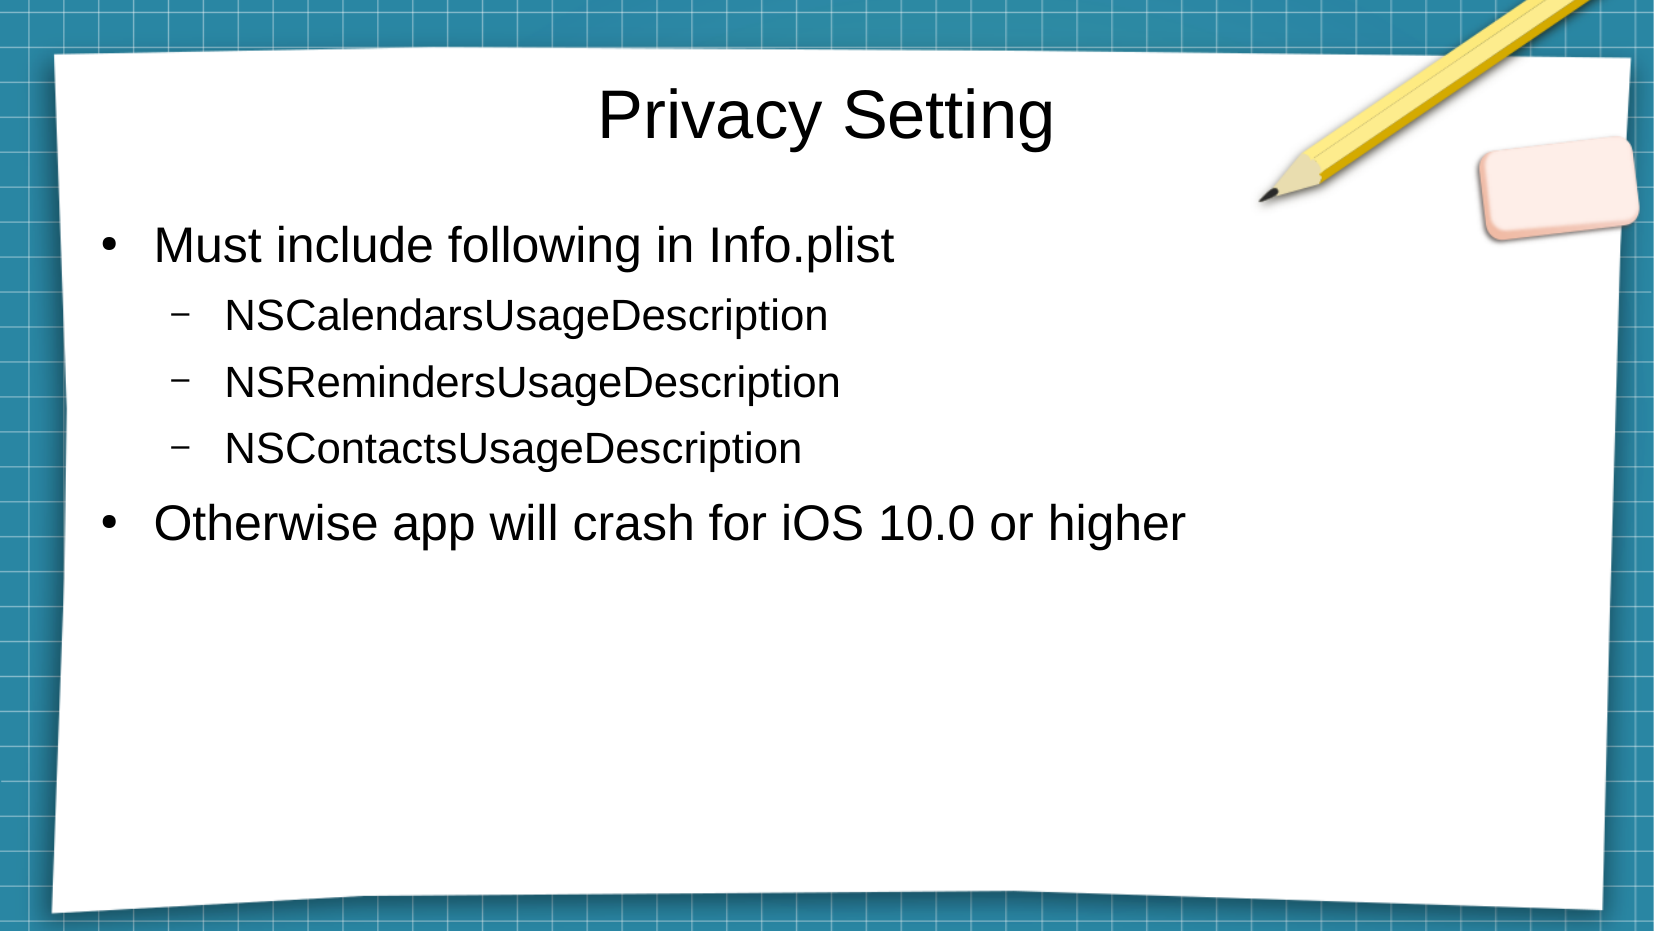

# Privacy Setting
Must include following in Info.plist
NSCalendarsUsageDescription
NSRemindersUsageDescription
NSContactsUsageDescription
Otherwise app will crash for iOS 10.0 or higher